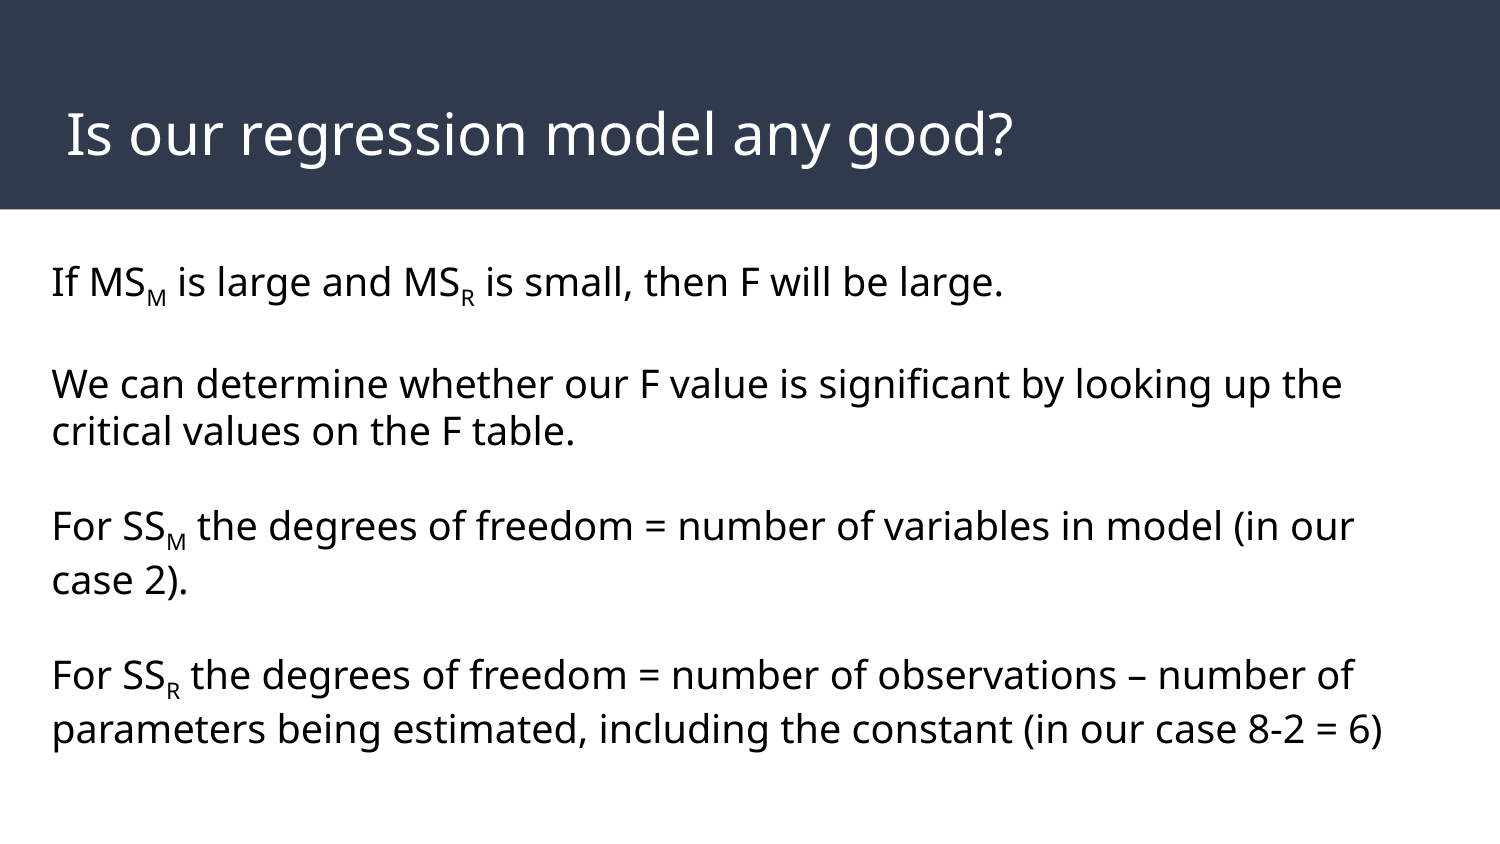

# Is our regression model any good?
If MSM is large and MSR is small, then F will be large.
We can determine whether our F value is significant by looking up the critical values on the F table.
For SSM the degrees of freedom = number of variables in model (in our case 2).
For SSR the degrees of freedom = number of observations – number of parameters being estimated, including the constant (in our case 8-2 = 6)